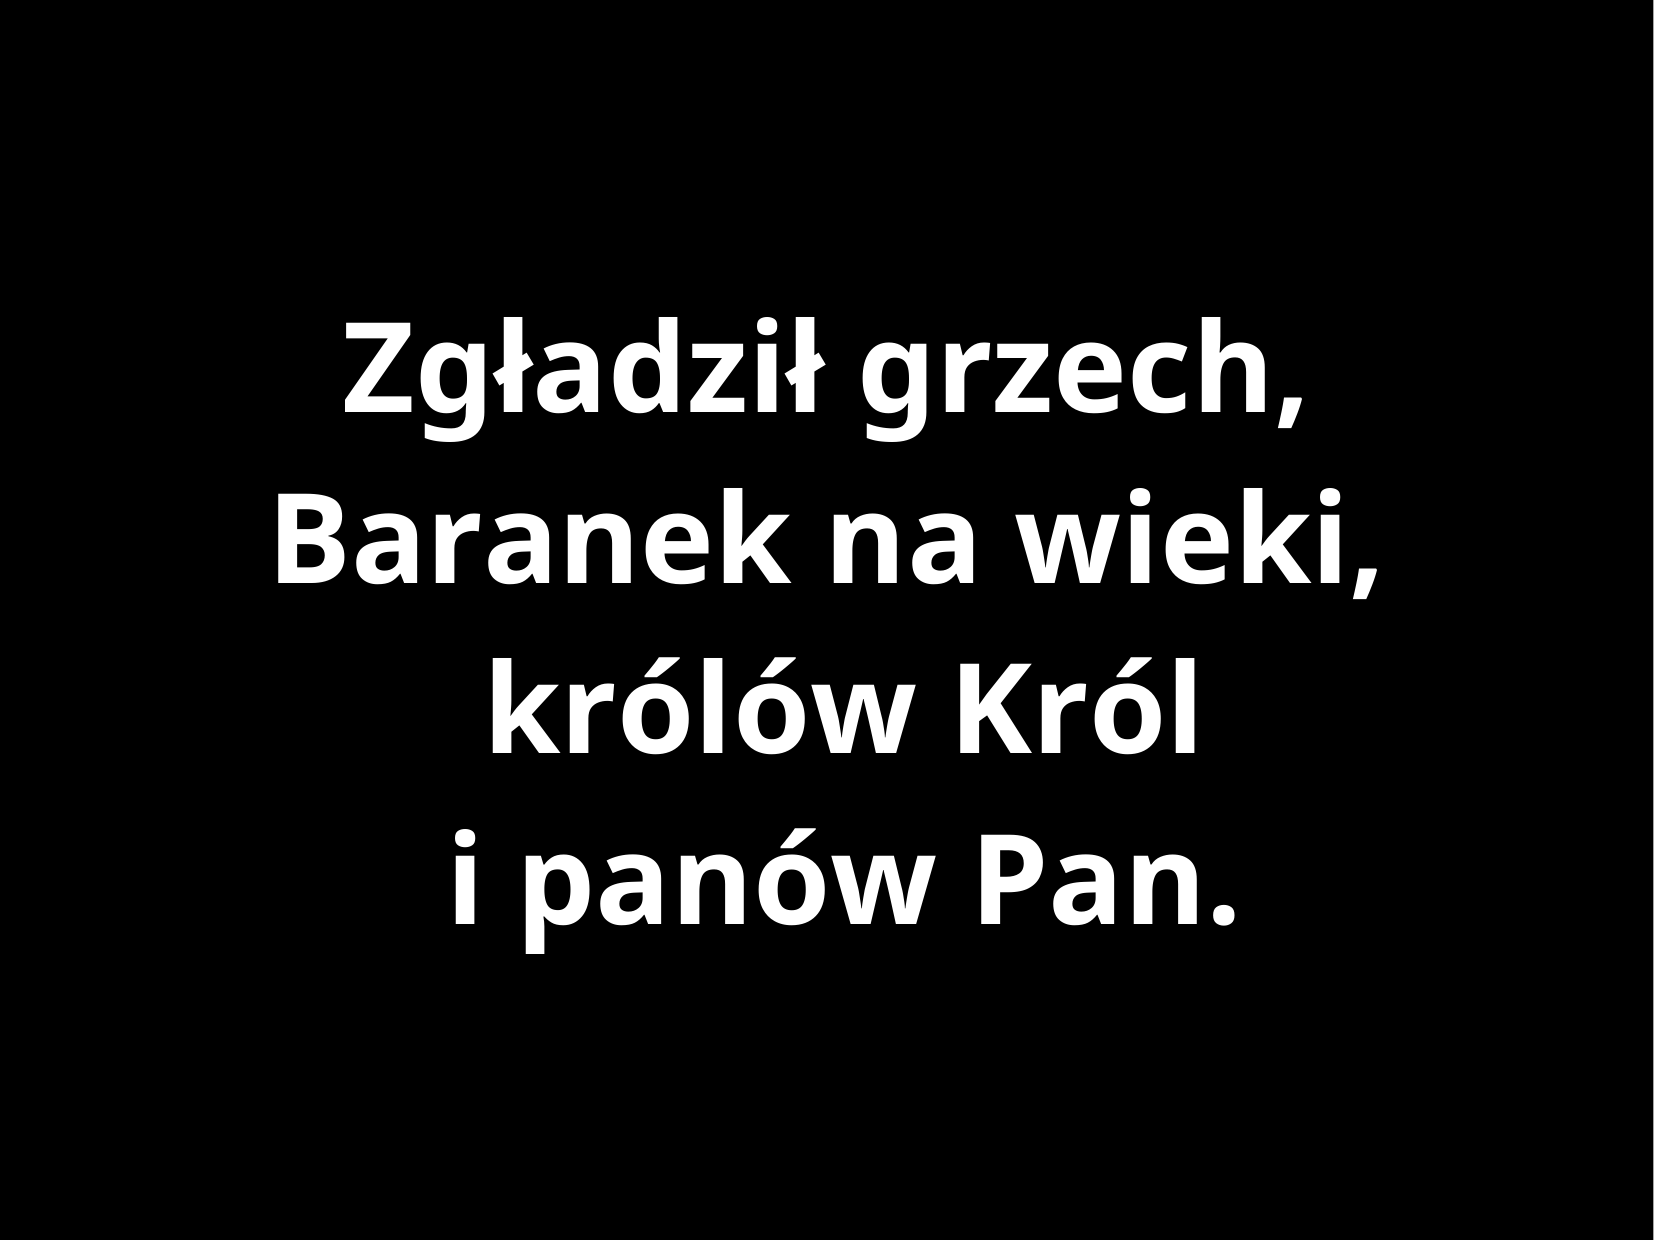

# Zgładził grzech,
Baranek na wieki,
królów Król
i panów Pan.